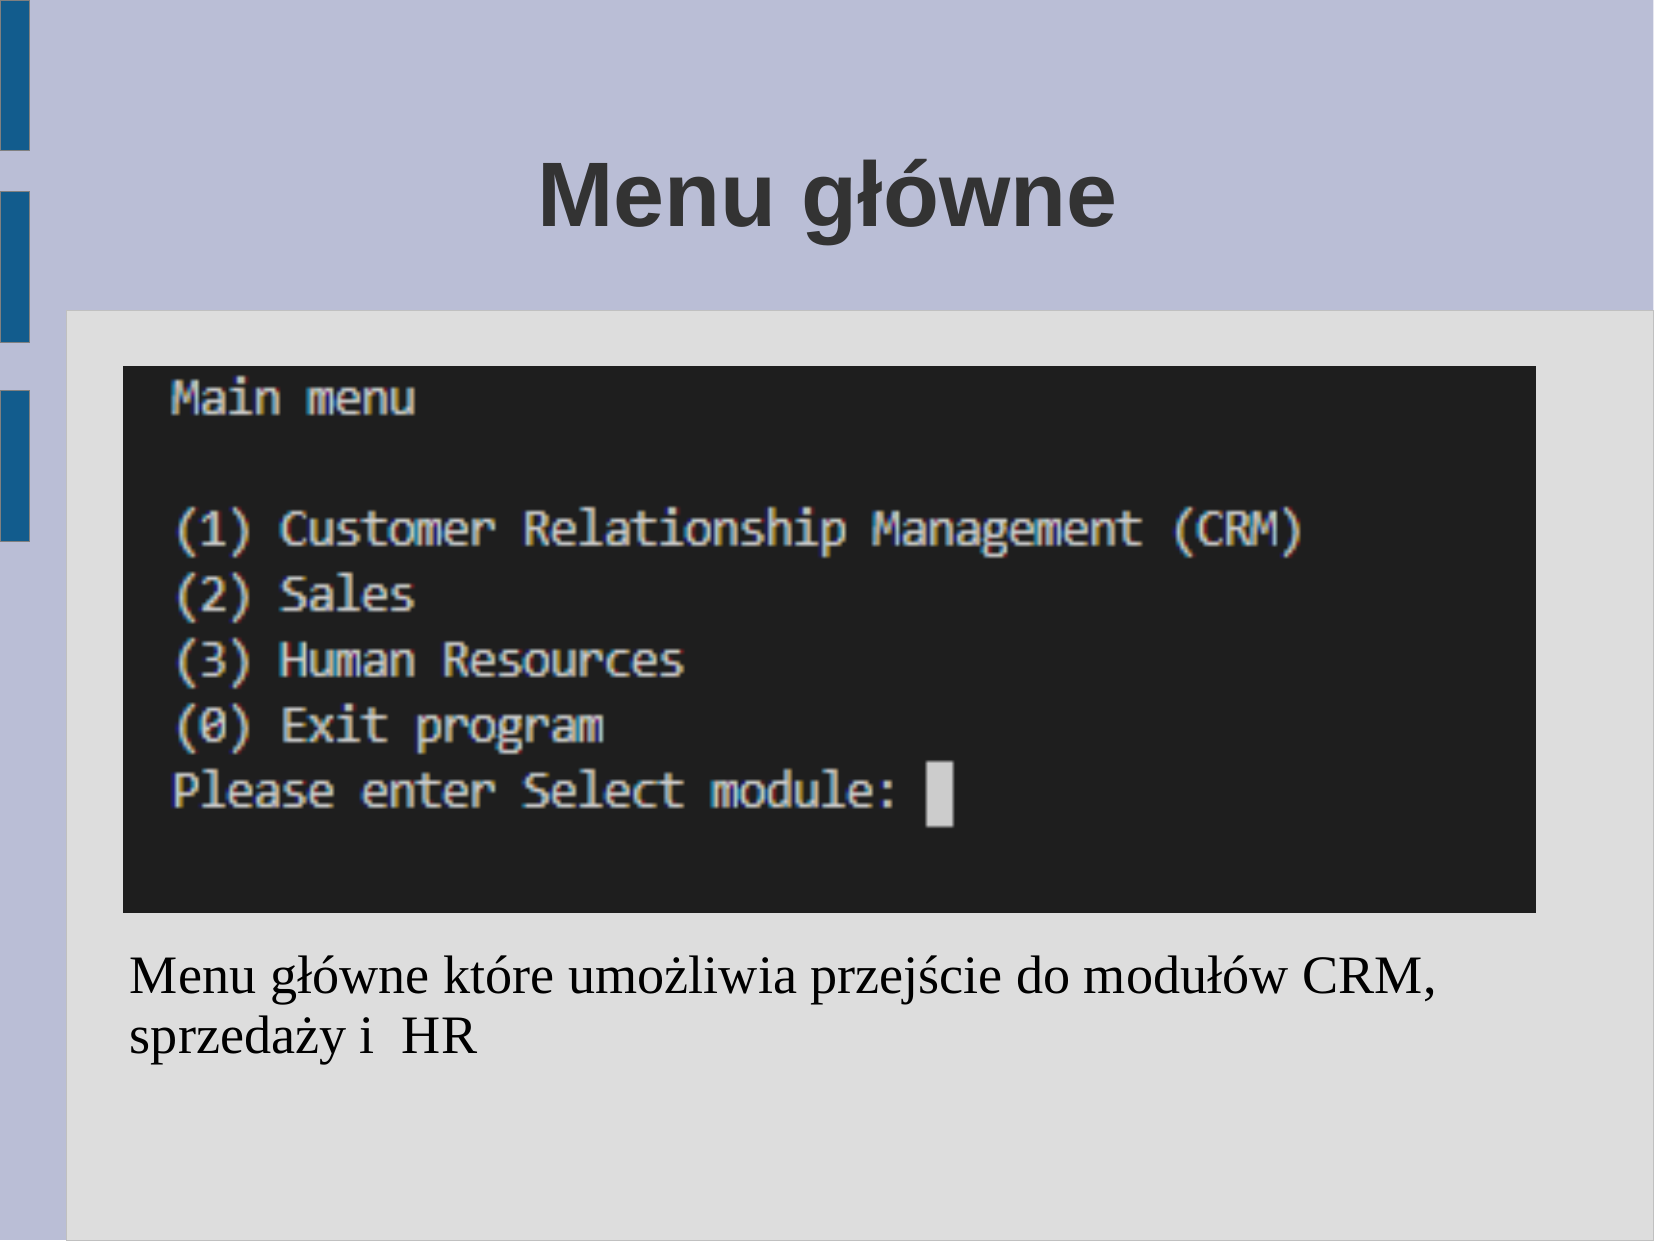

# Menu główne
Menu główne które umożliwia przejście do modułów CRM, sprzedaży i HR